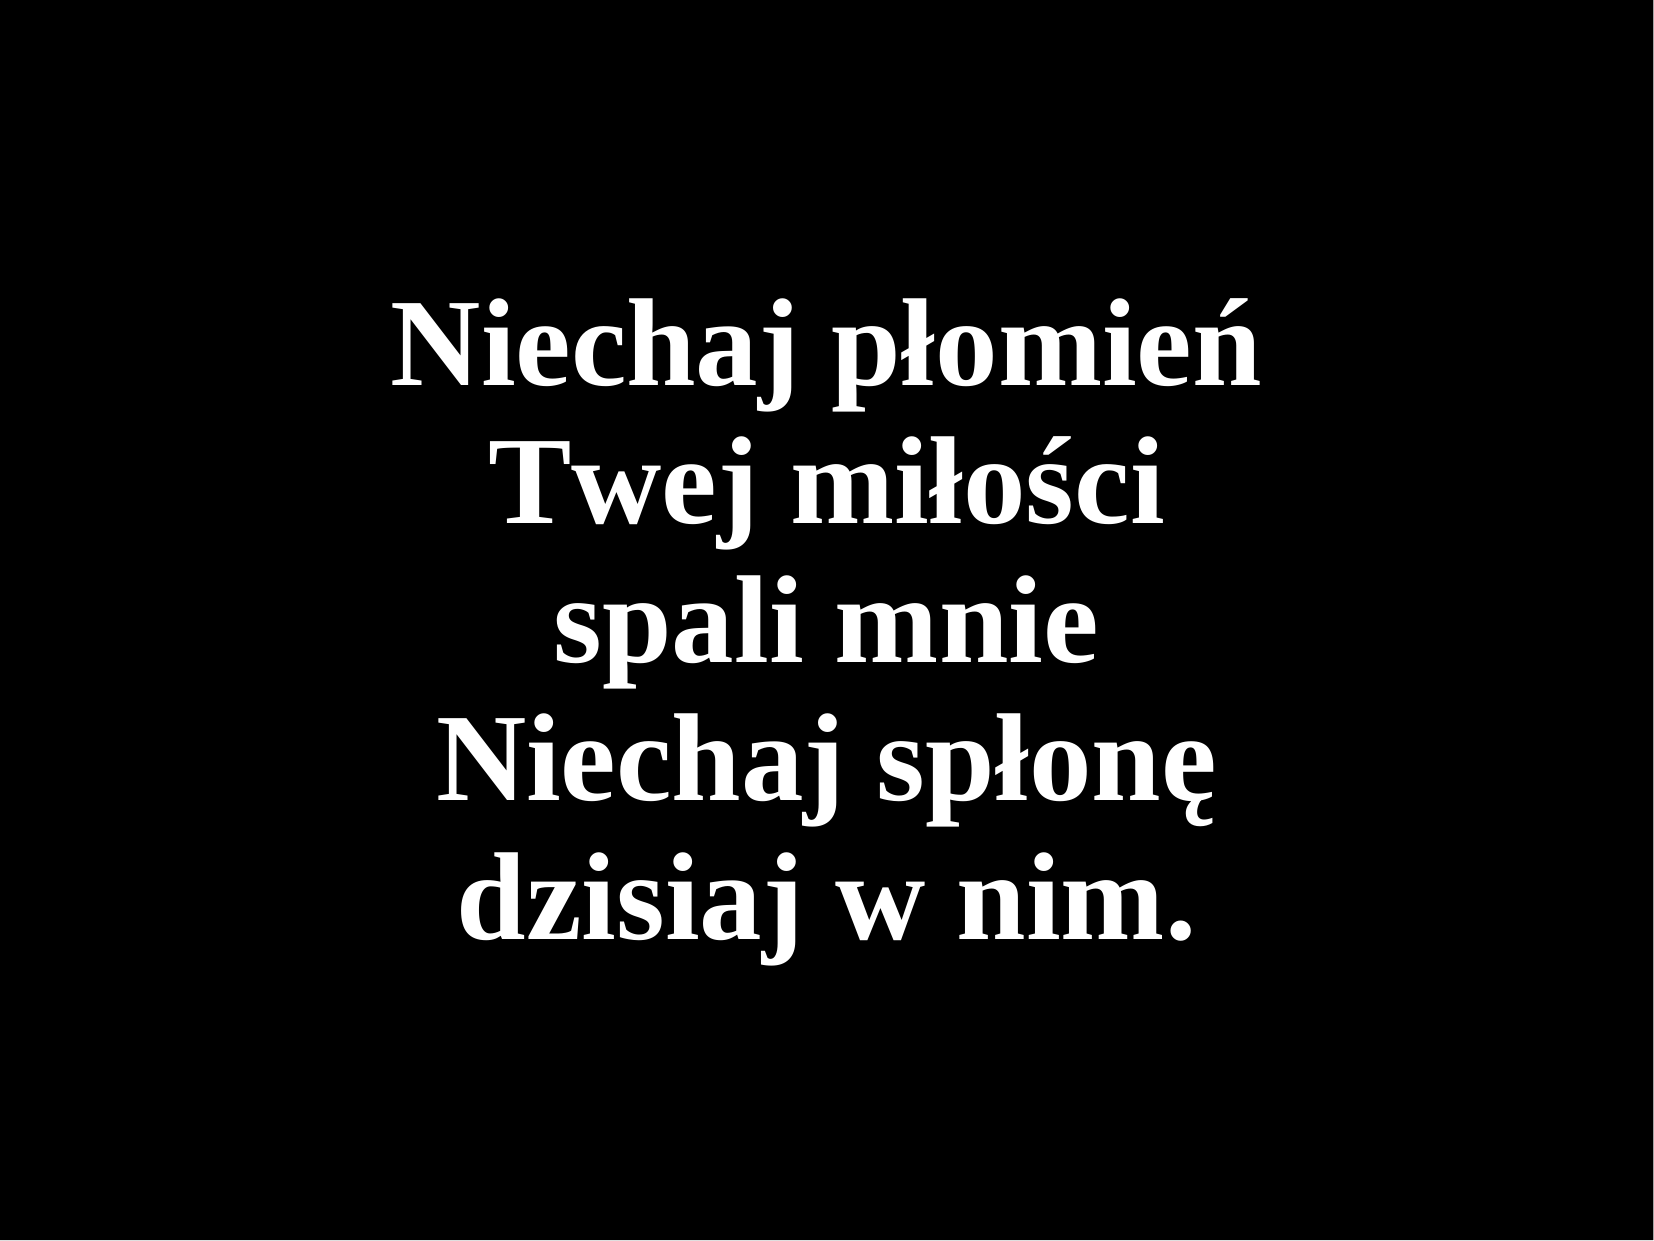

# Niechaj płomień Twej miłości spali mnie Niechaj spłonę dzisiaj w nim.